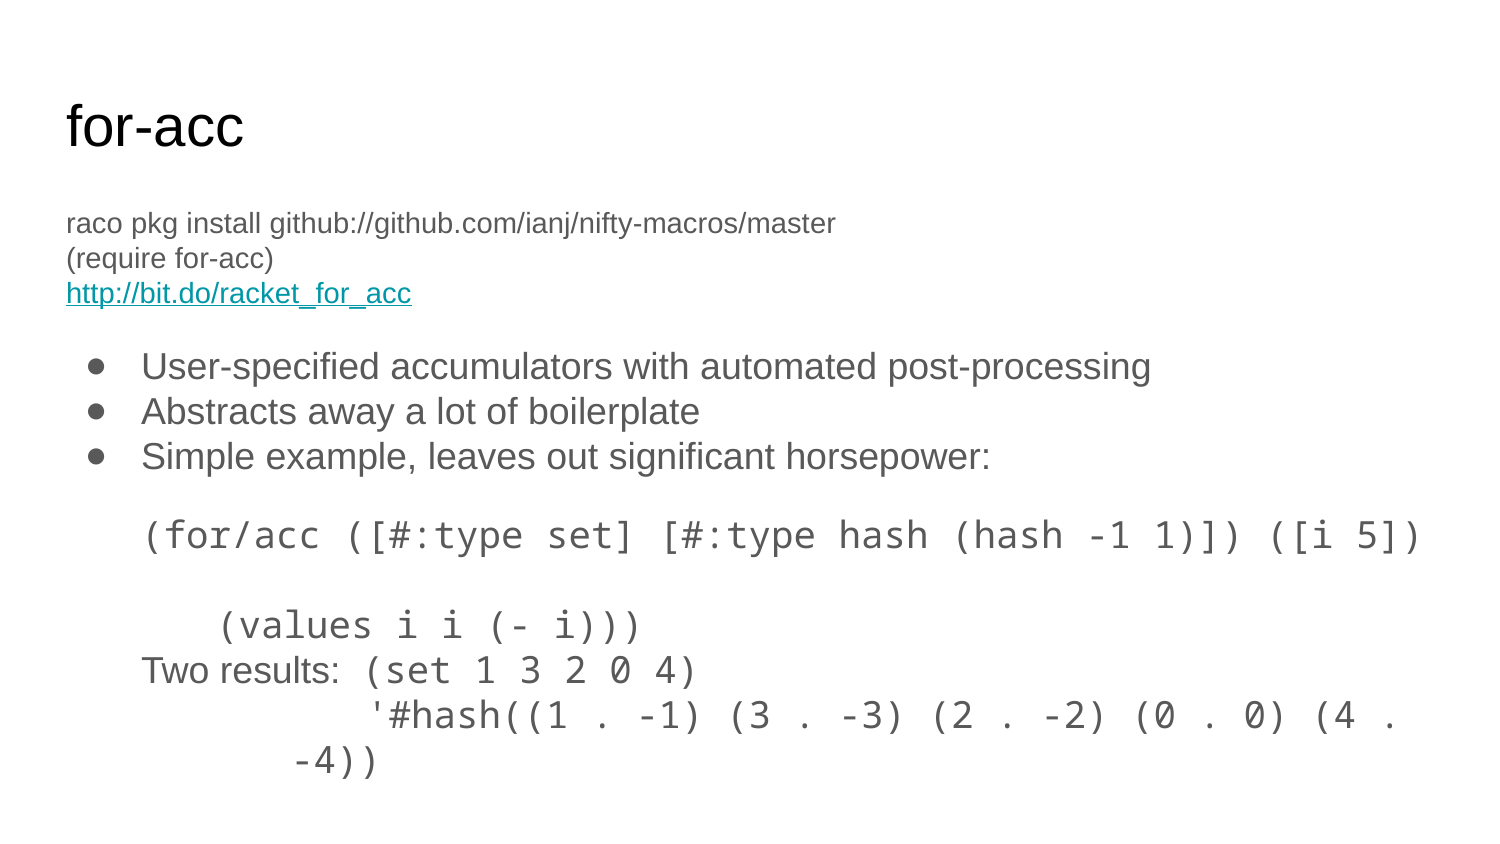

# for-acc
raco pkg install github://github.com/ianj/nifty-macros/master
(require for-acc)
http://bit.do/racket_for_acc
User-specified accumulators with automated post-processing
Abstracts away a lot of boilerplate
Simple example, leaves out significant horsepower:
(for/acc ([#:type set] [#:type hash (hash -1 1)]) ([i 5])
(values i i (- i)))
Two results: (set 1 3 2 0 4)
'#hash((1 . -1) (3 . -3) (2 . -2) (0 . 0) (4 . -4))